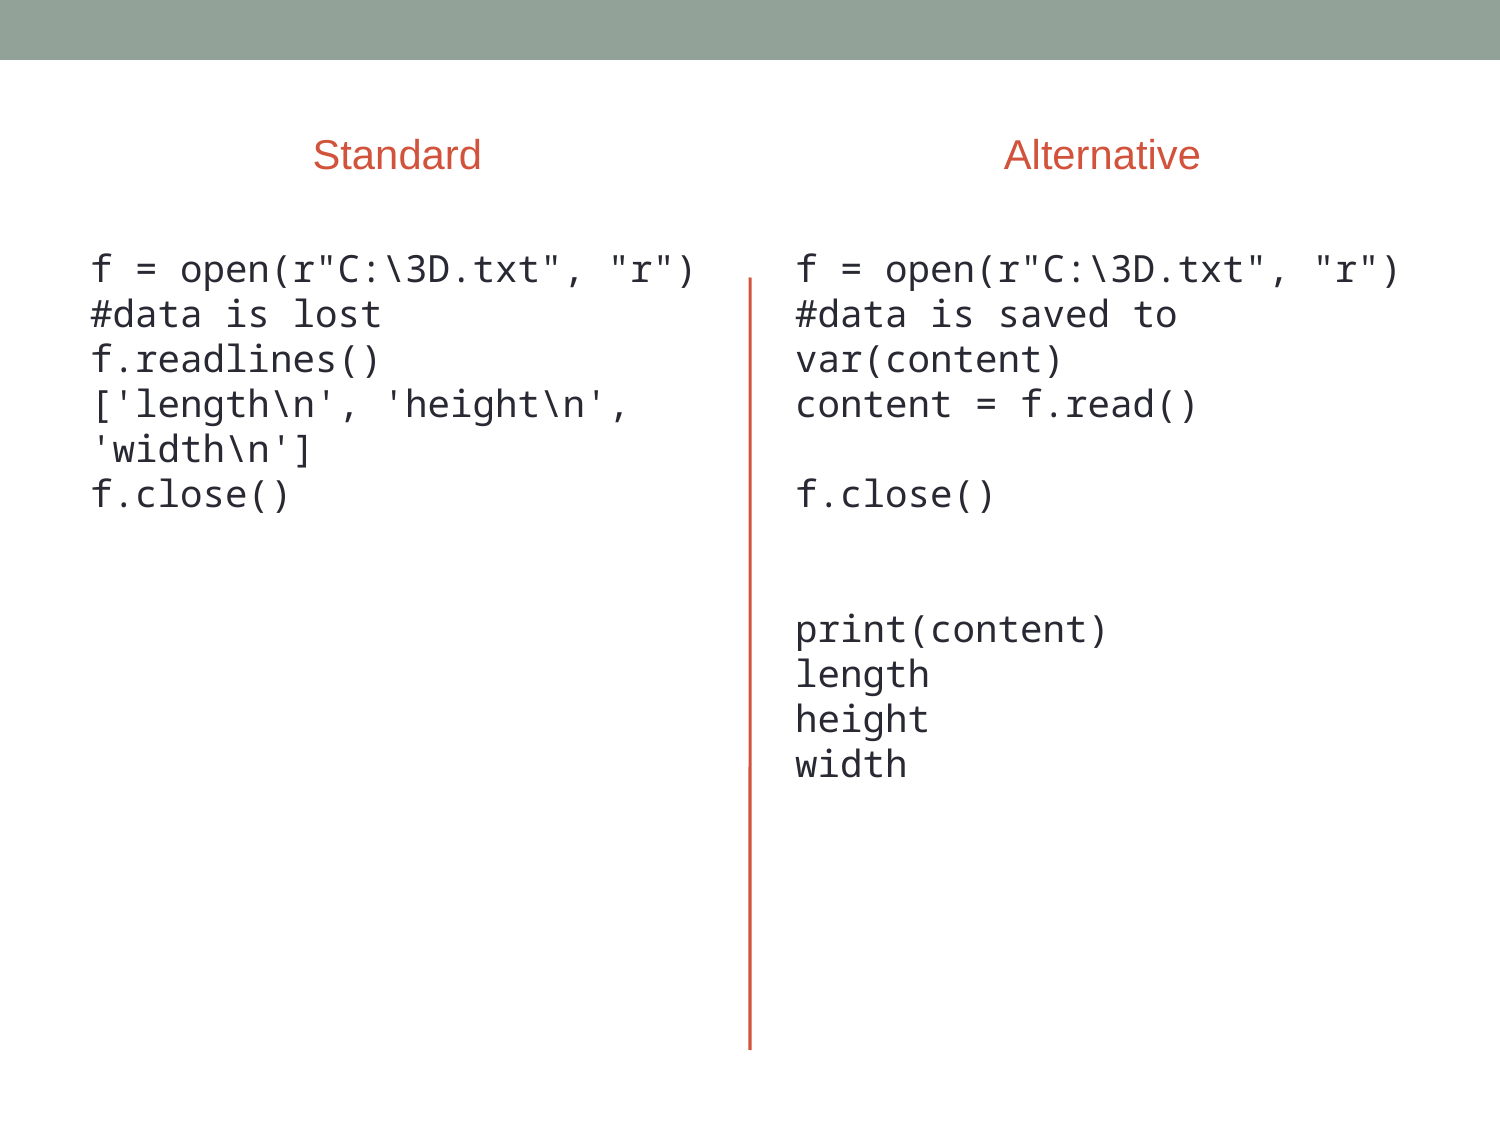

# Standard
Alternative
f = open(r"C:\3D.txt", "r")
#data is lost
f.readlines()
['length\n', 'height\n', 'width\n']
f.close()
f = open(r"C:\3D.txt", "r")
#data is saved to var(content)
content = f.read()
f.close()
print(content)
length
height
width